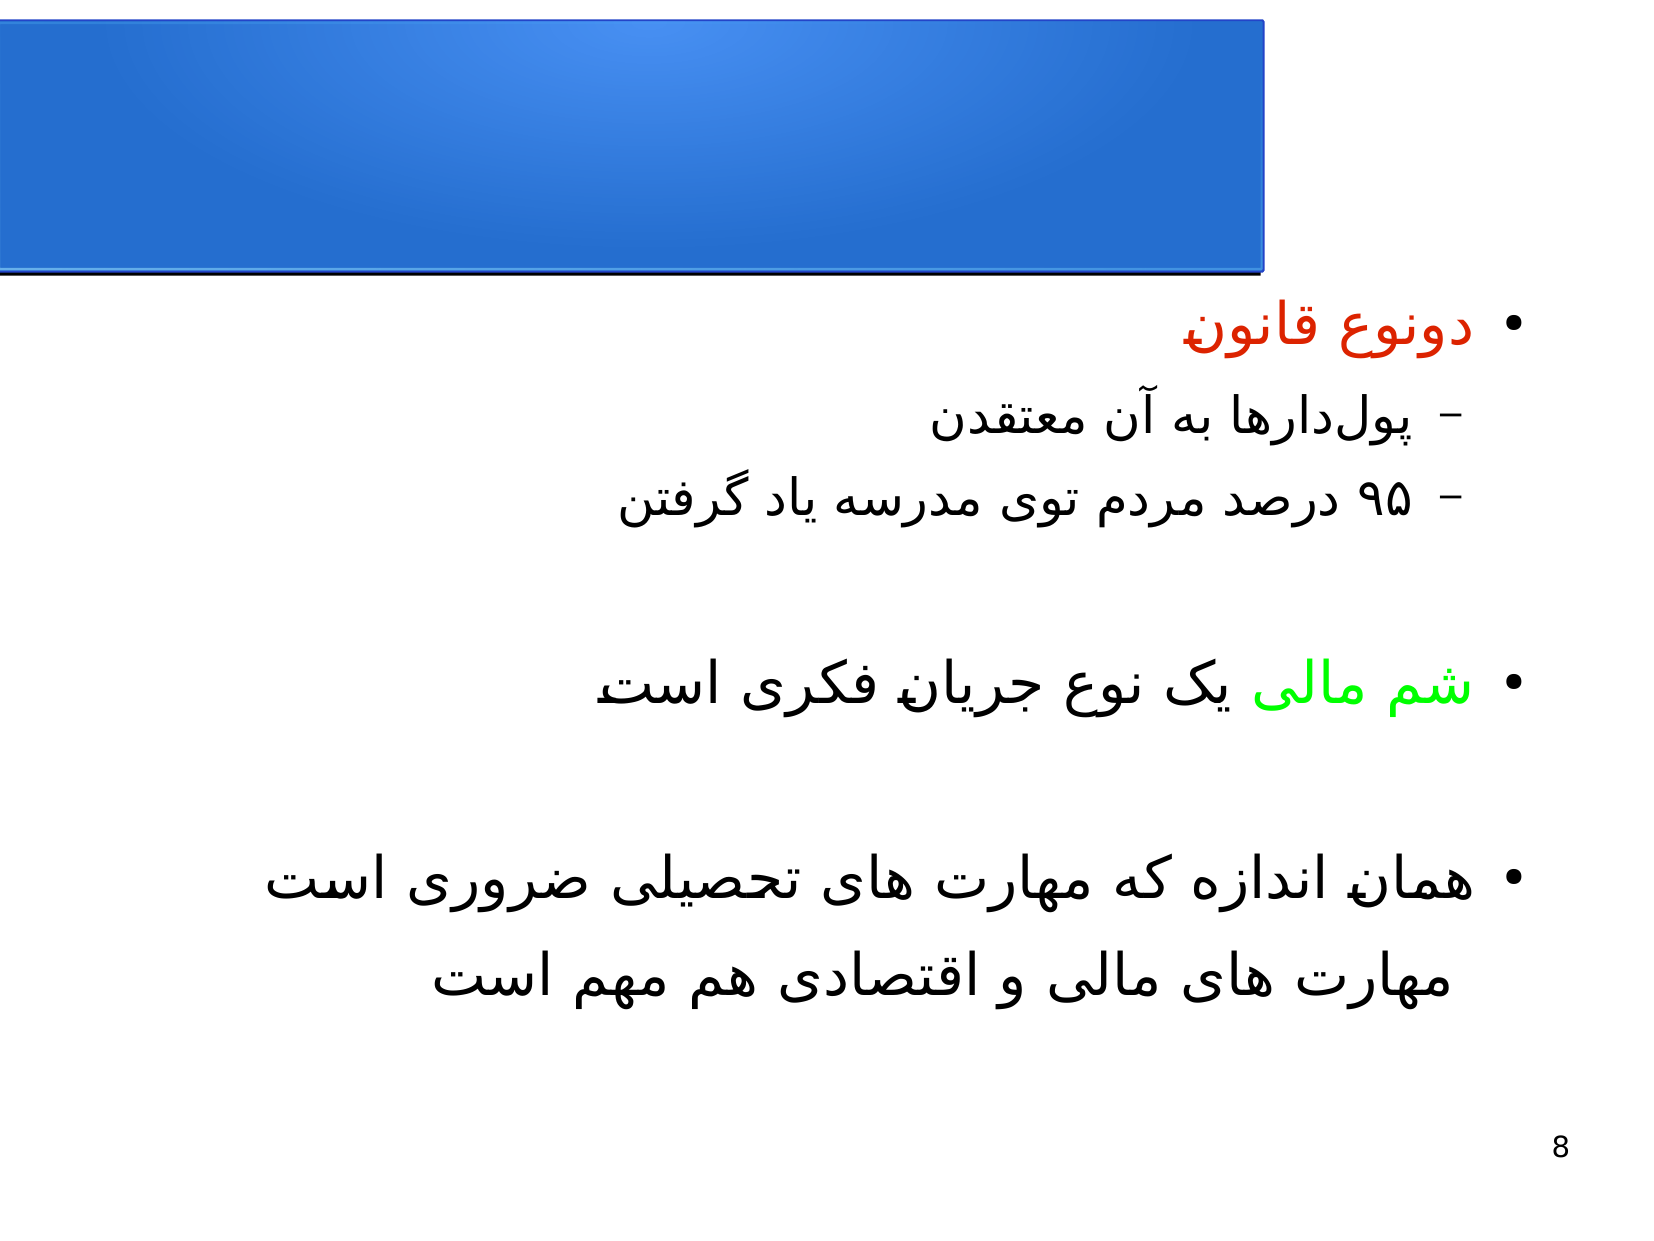

#
دونوع قانون
پول‌دارها به آن معتقدن
۹۵ درصد مردم توی مدرسه یاد گرفتن
شم مالی یک نوع جریان فکری است
همان اندازه که مهارت های تحصیلی ضروری است
 مهارت های مالی و اقتصادی هم مهم است
8